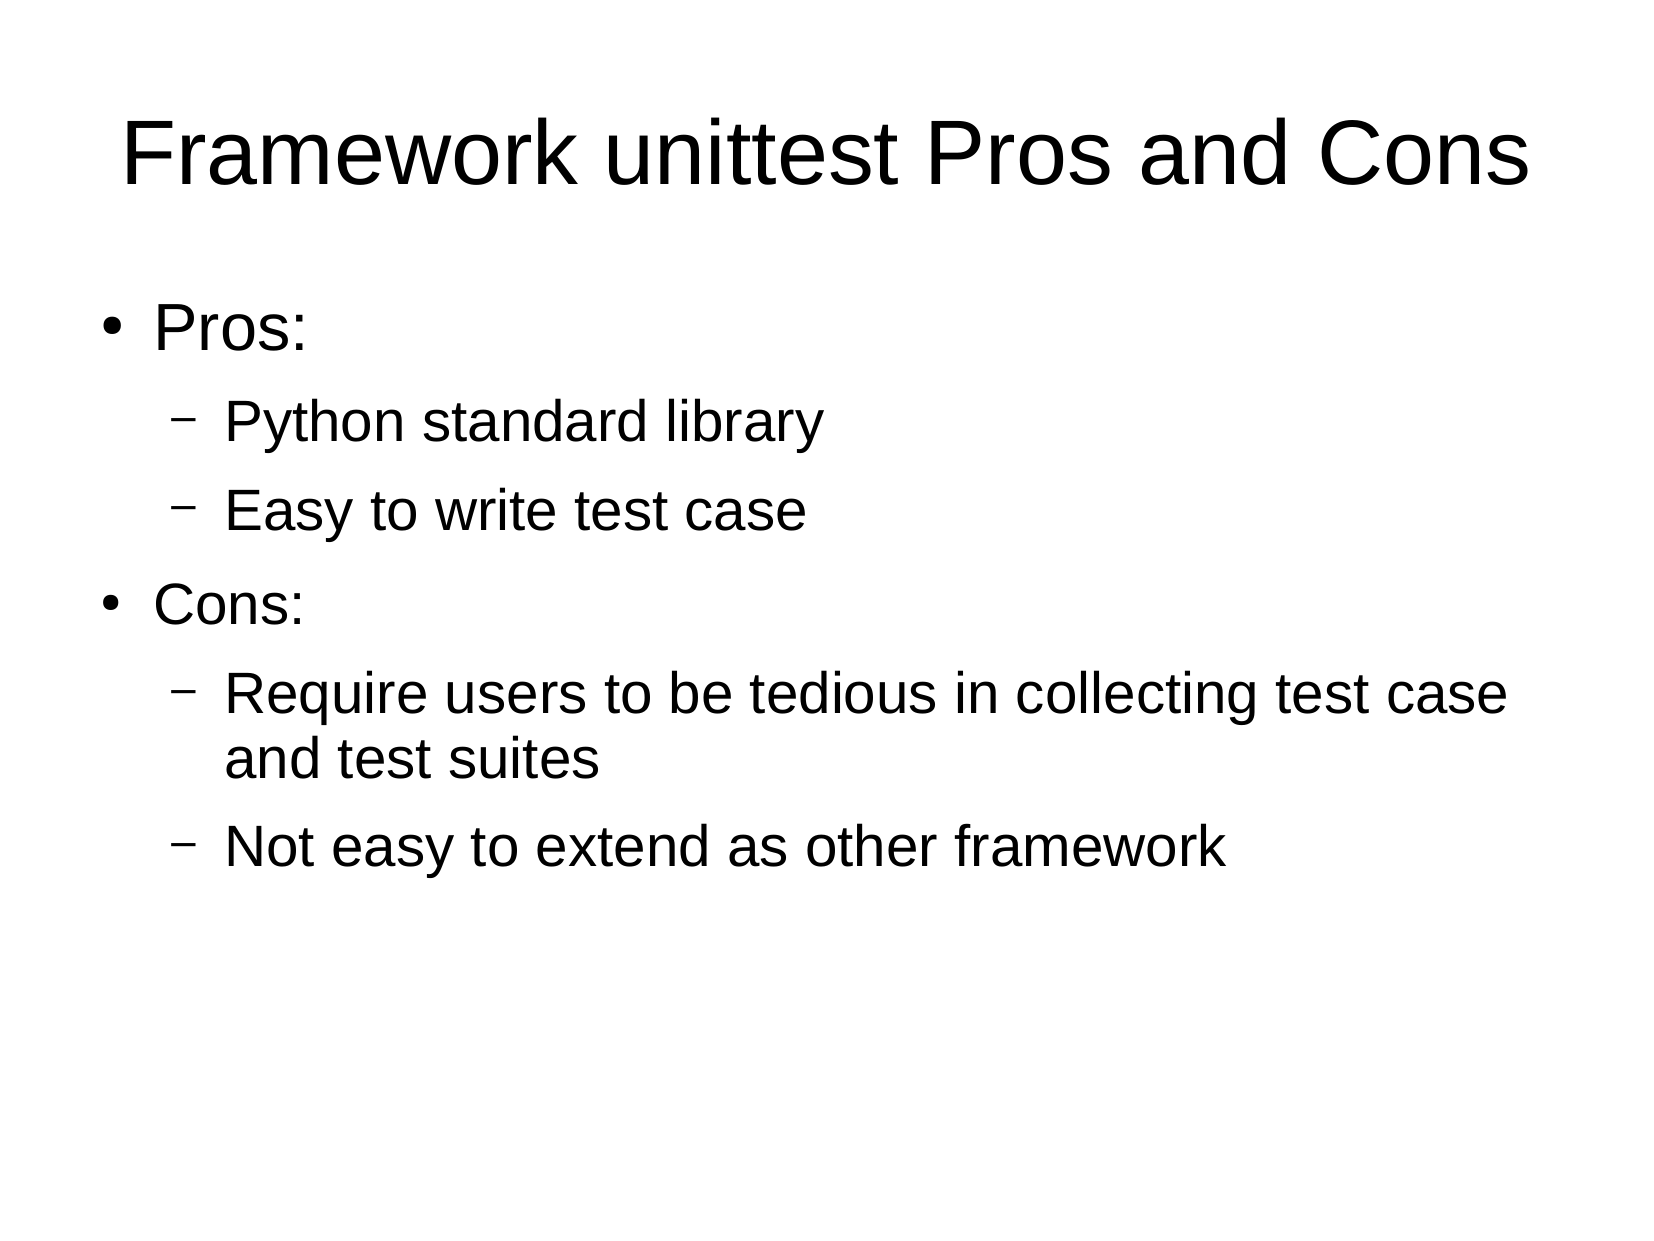

# Framework unittest Pros and Cons
Pros:
Python standard library
Easy to write test case
Cons:
Require users to be tedious in collecting test case and test suites
Not easy to extend as other framework